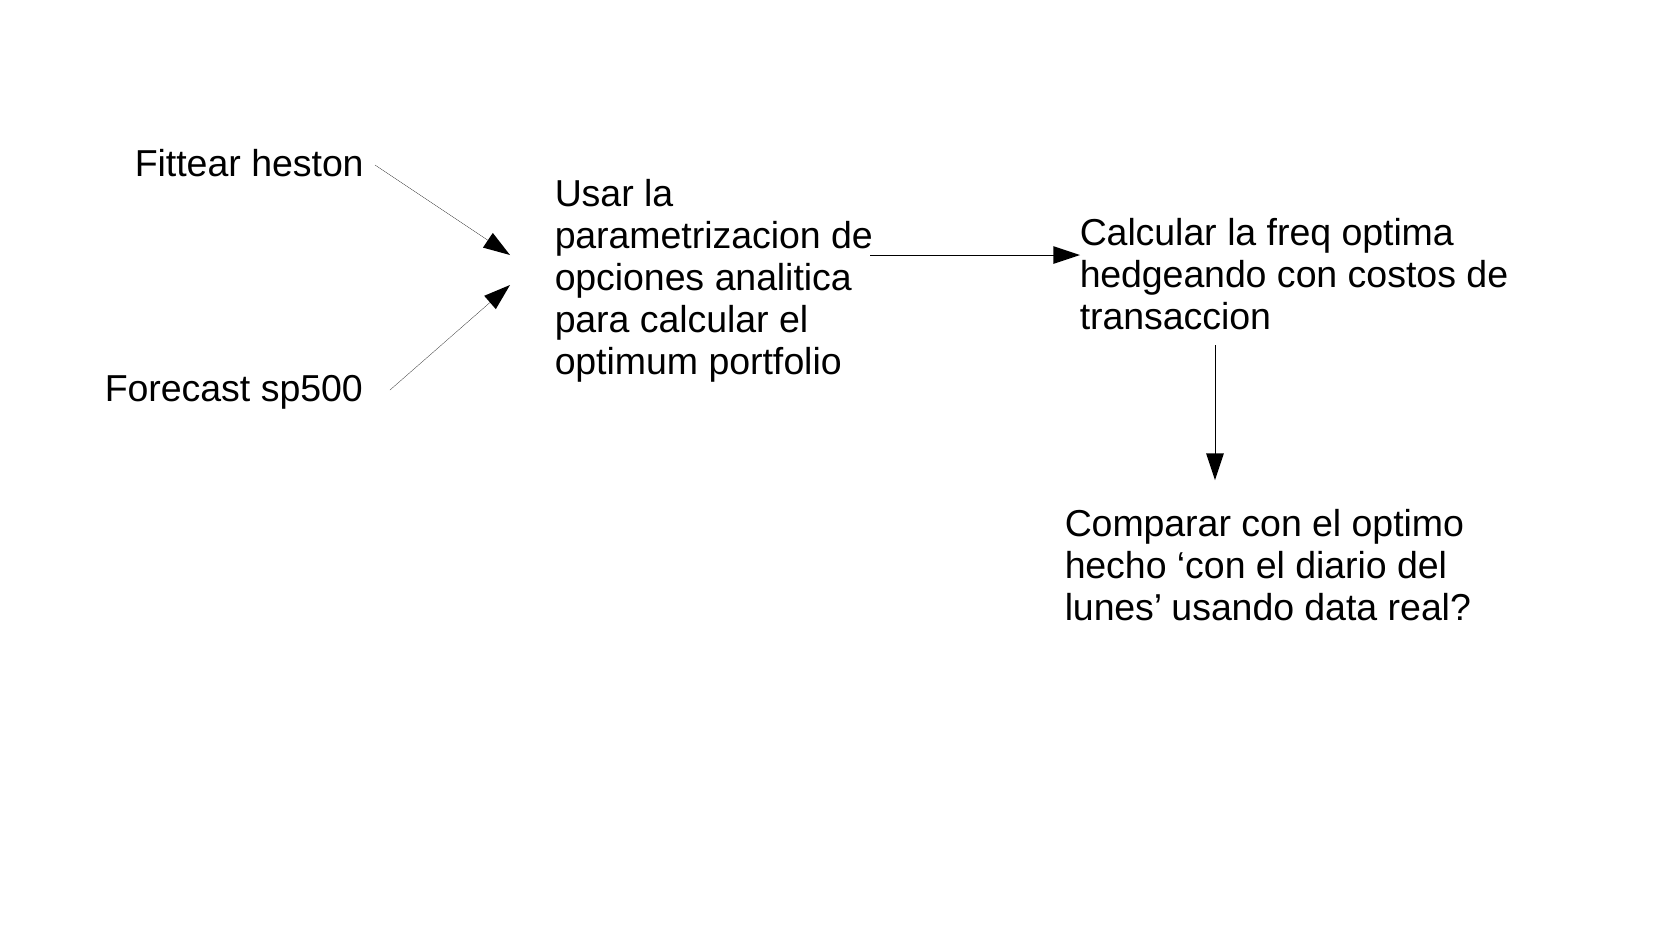

Fittear heston
Usar la parametrizacion de opciones analitica para calcular el optimum portfolio
Calcular la freq optima hedgeando con costos de transaccion
Forecast sp500
Comparar con el optimo hecho ‘con el diario del lunes’ usando data real?